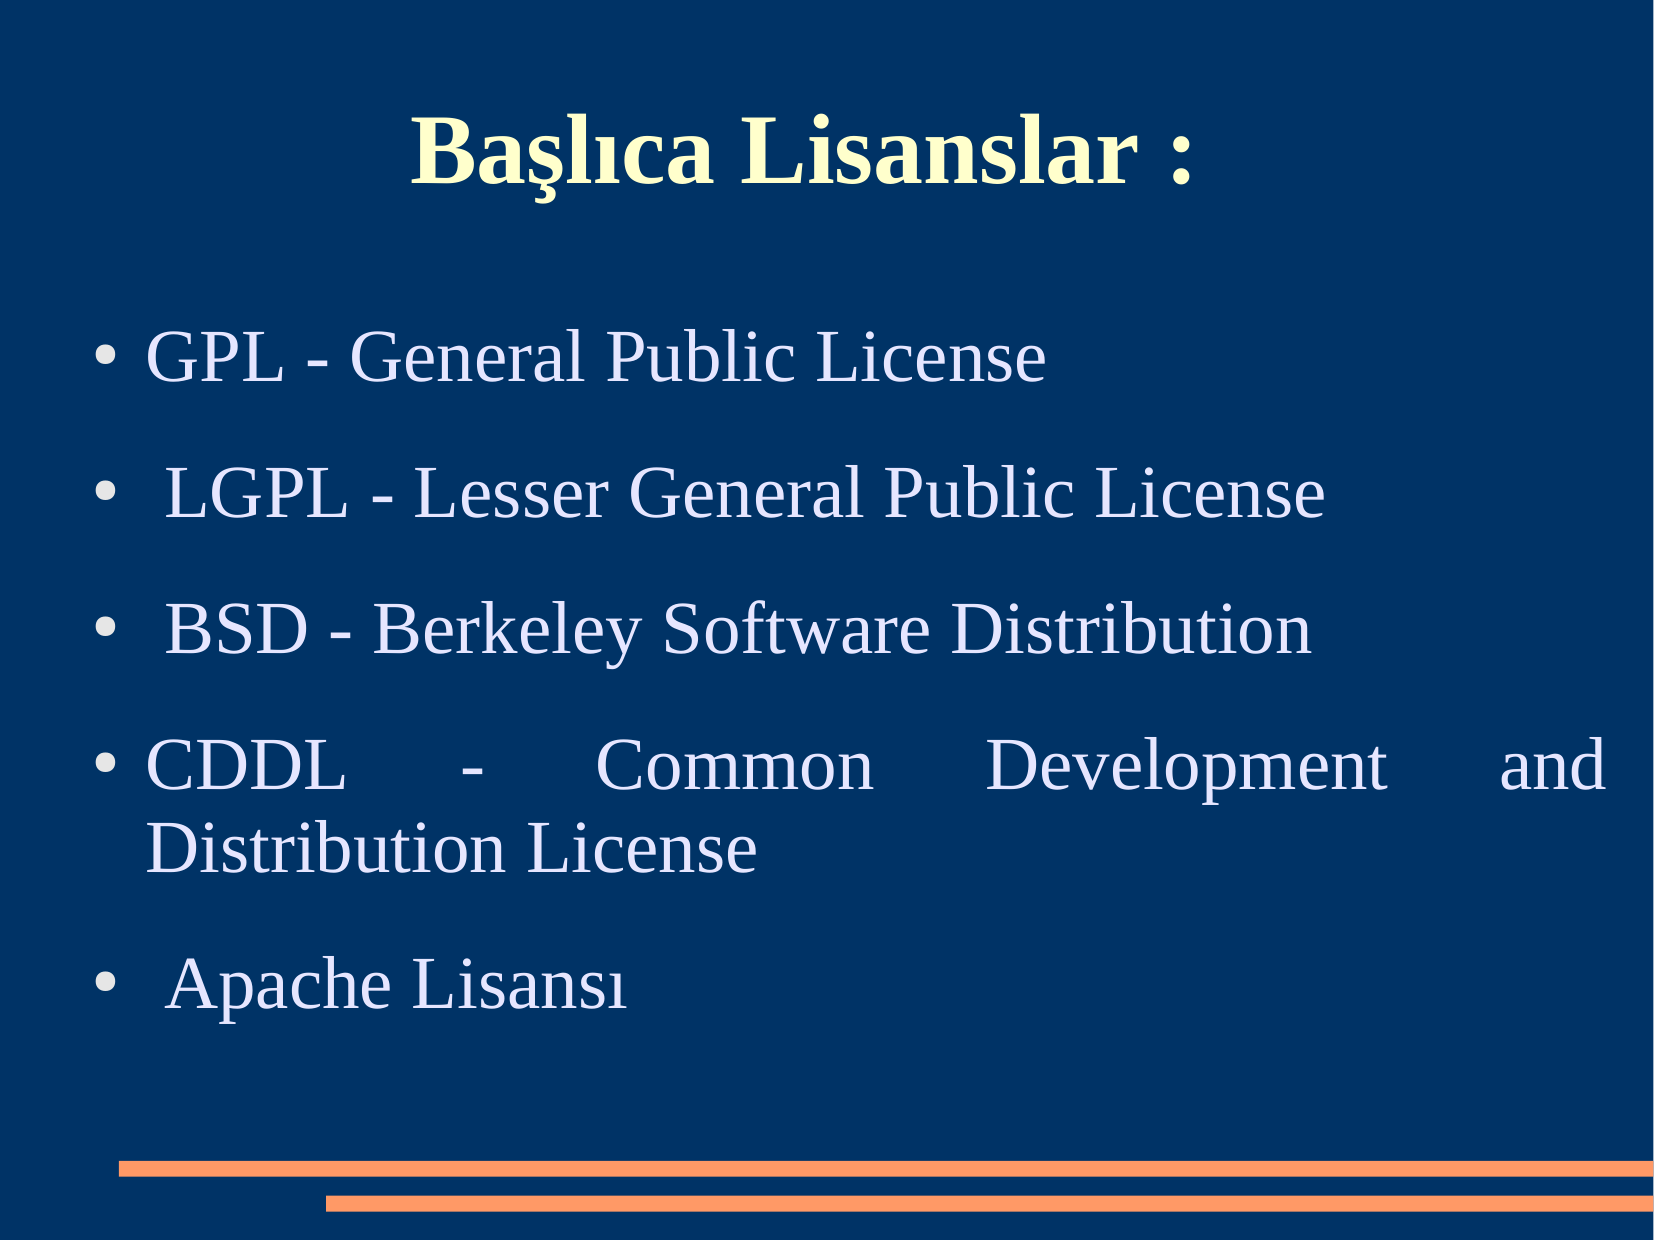

# Başlıca Lisanslar :
GPL - General Public License
 LGPL - Lesser General Public License
 BSD - Berkeley Software Distribution
CDDL - Common Development and Distribution License
 Apache Lisansı